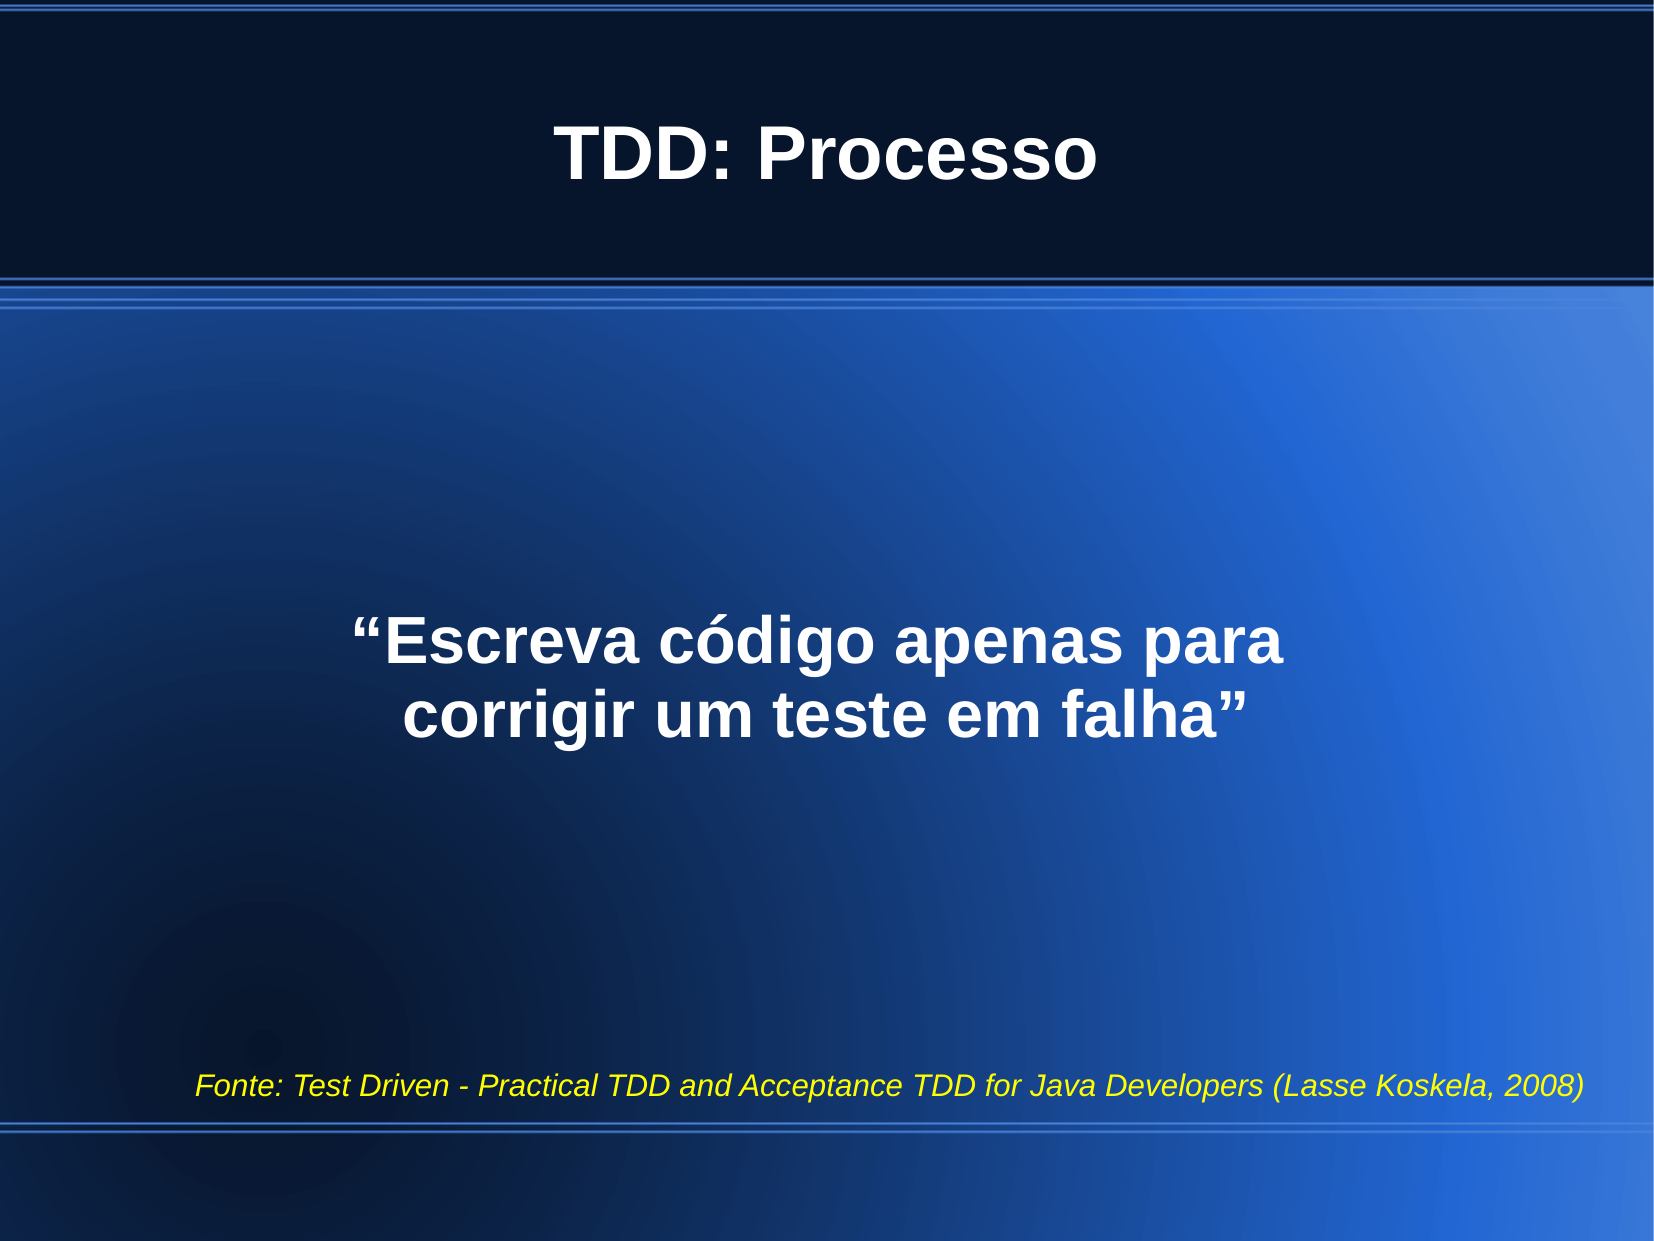

# TDD: Processo
“Escreva código apenas para
corrigir um teste em falha”
Fonte: Test Driven - Practical TDD and Acceptance TDD for Java Developers (Lasse Koskela, 2008)